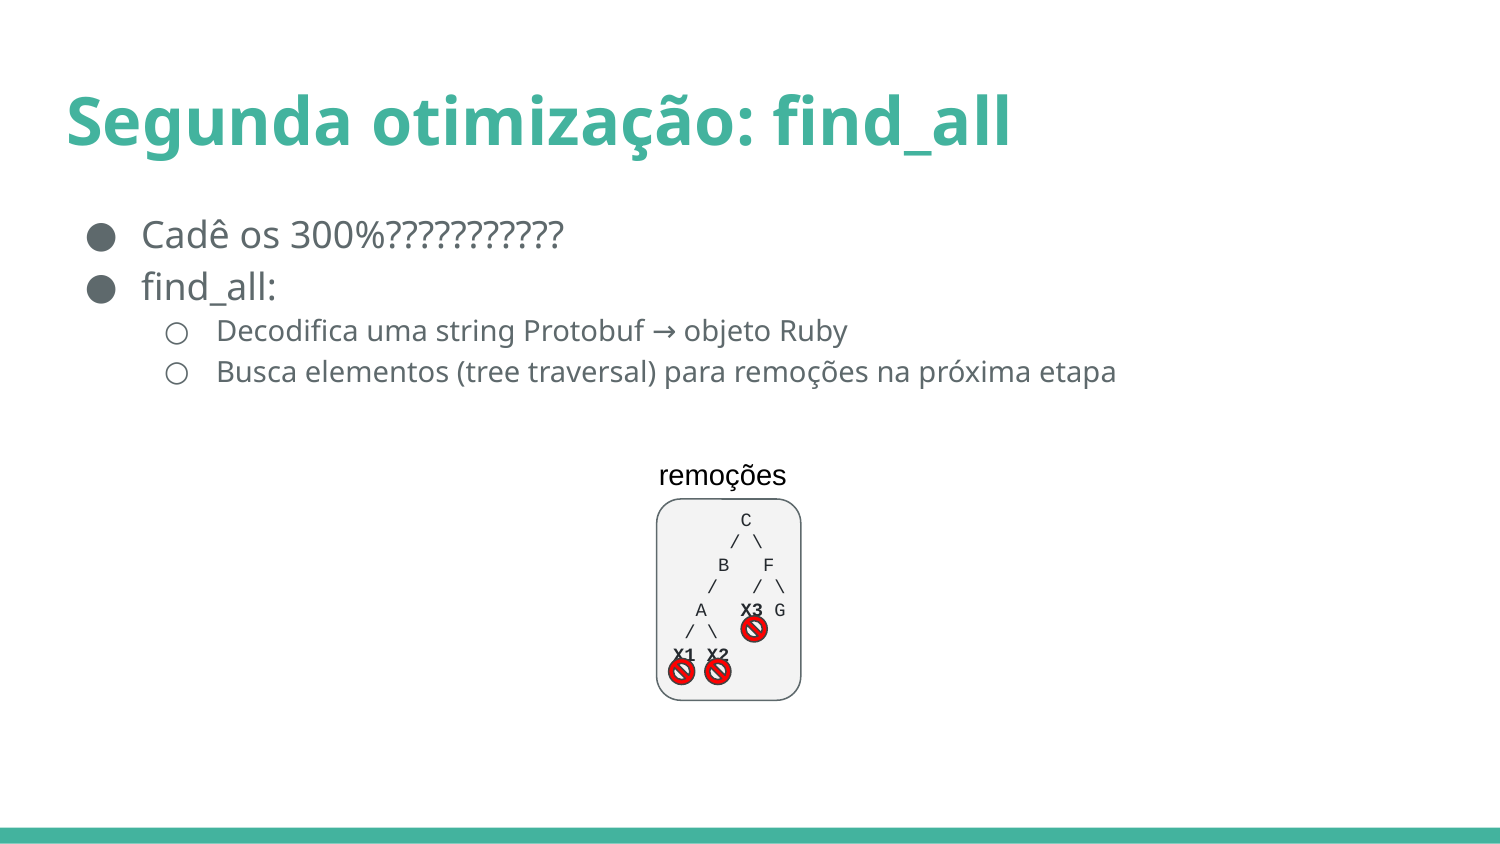

# Segunda otimização: find_all
Cadê os 300%???????????
find_all:
Decodifica uma string Protobuf → objeto Ruby
Busca elementos (tree traversal) para remoções na próxima etapa
remoções
 C
 / \
 B F
 / / \
 A X3 G
 / \
X1 X2